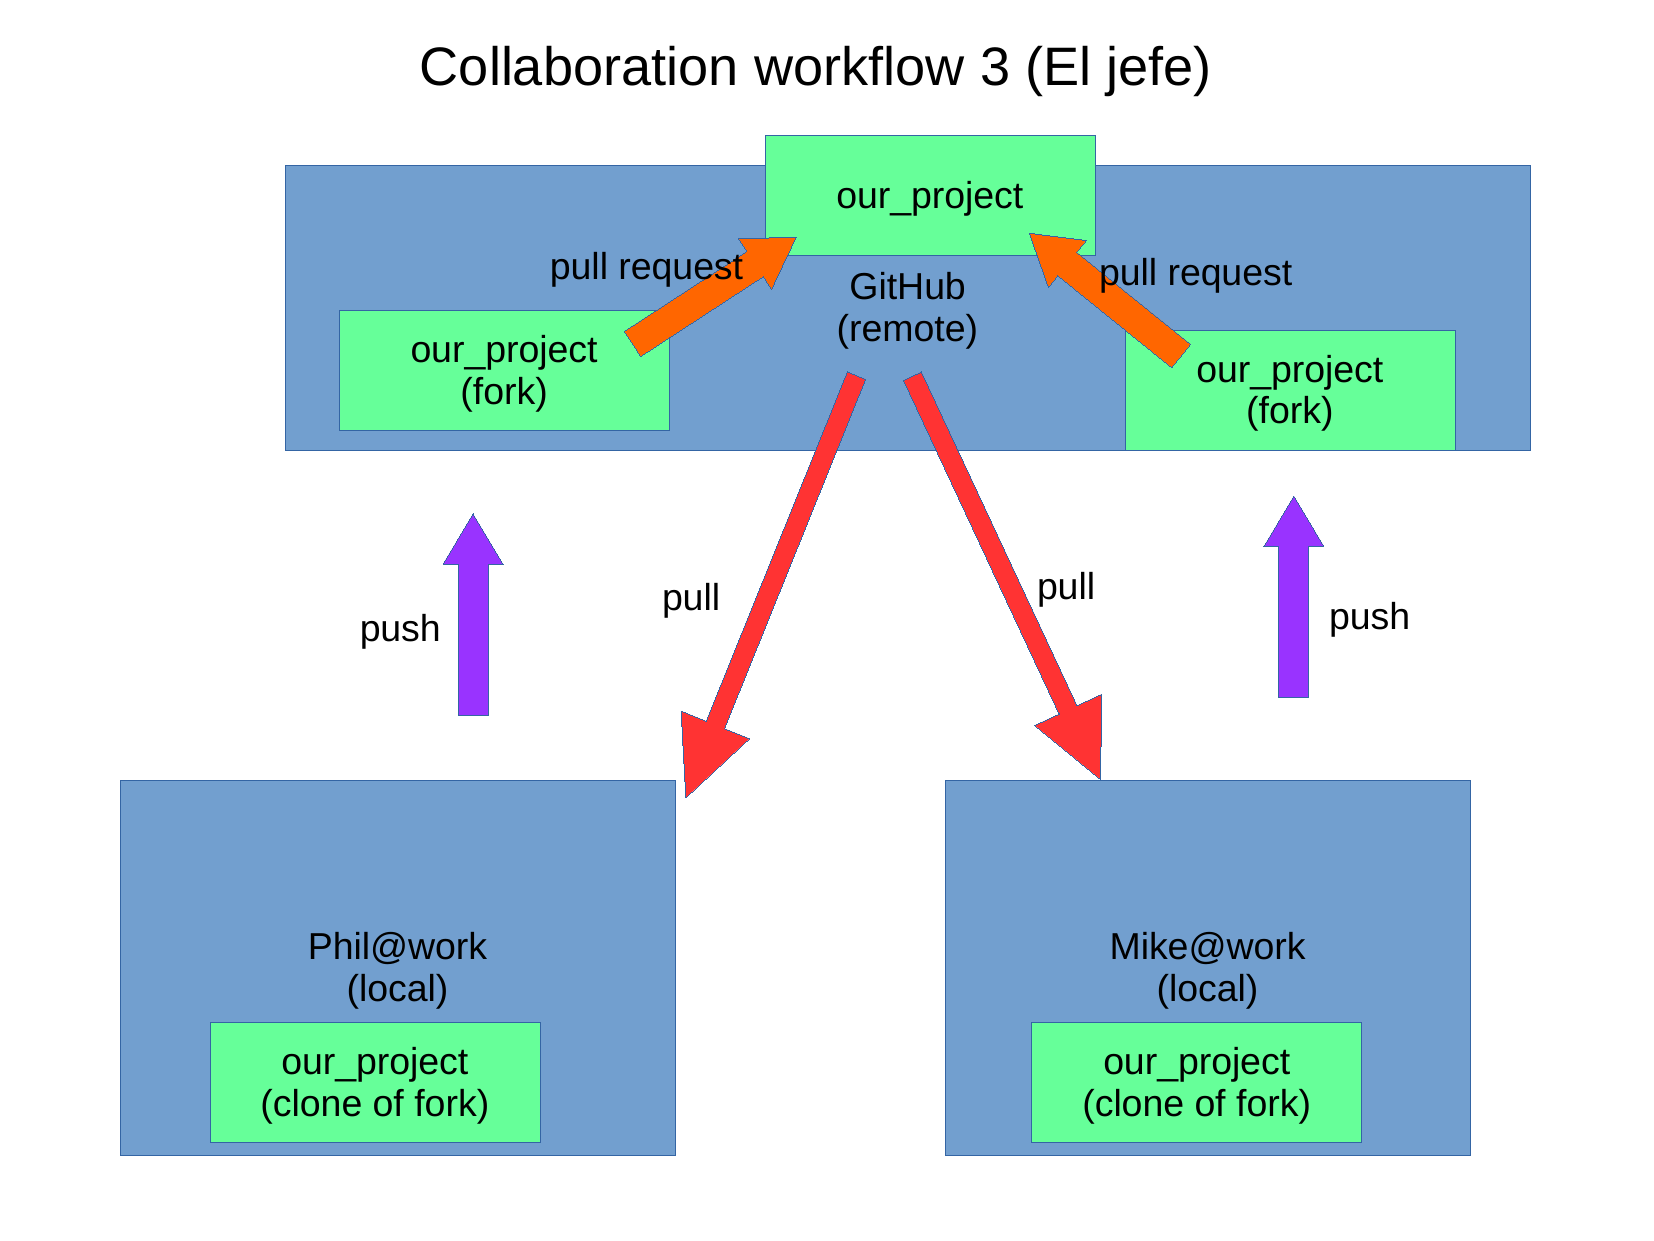

Collaboration workflow 3 (El jefe)
our_project
GitHub
(remote)
pull request
pull request
our_project
(fork)
our_project
(fork)
pull
pull
push
push
Phil@work
(local)
Mike@work
(local)
our_project
(clone of fork)
our_project
(clone of fork)